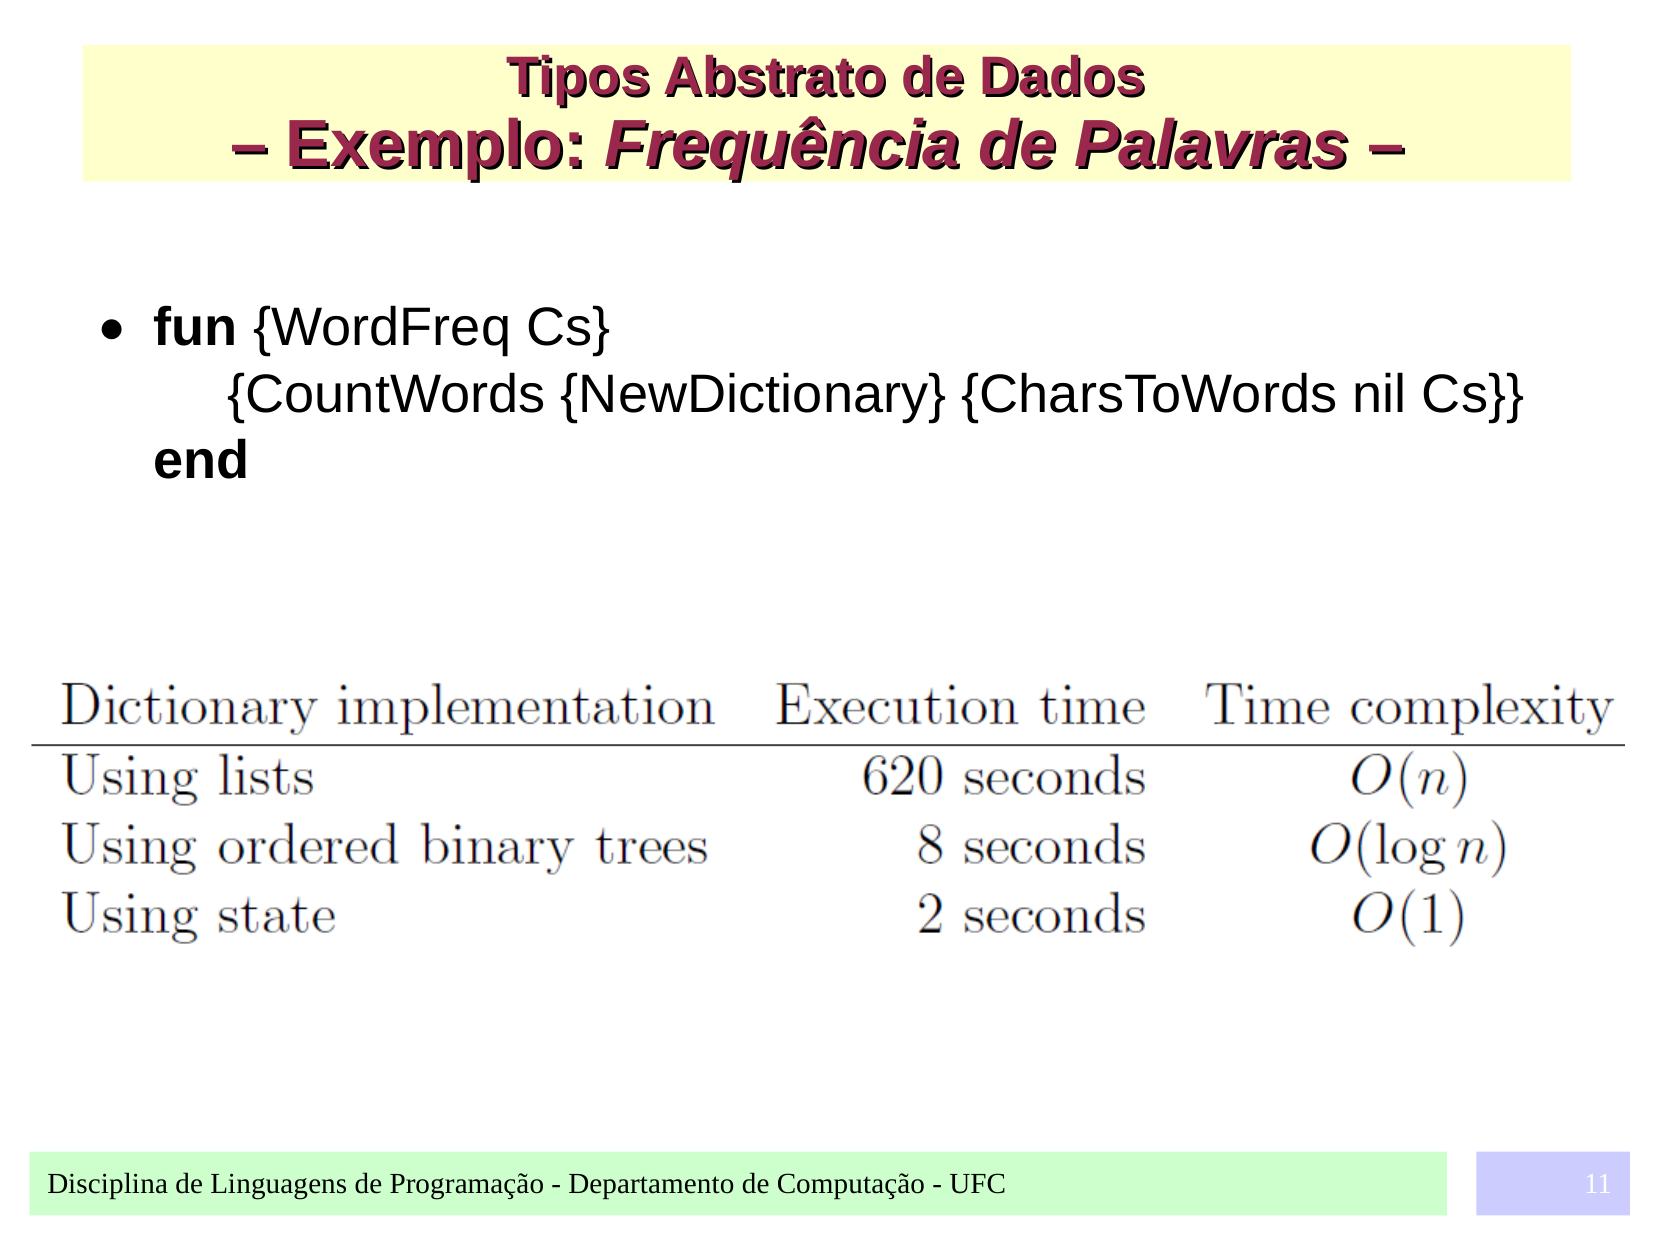

# Tipos Abstrato de Dados – Exemplo: Frequência de Palavras –
fun {WordFreq Cs}
	{CountWords {NewDictionary} {CharsToWords nil Cs}}
end
Disciplina de Linguagens de Programação - Departamento de Computação - UFC
11